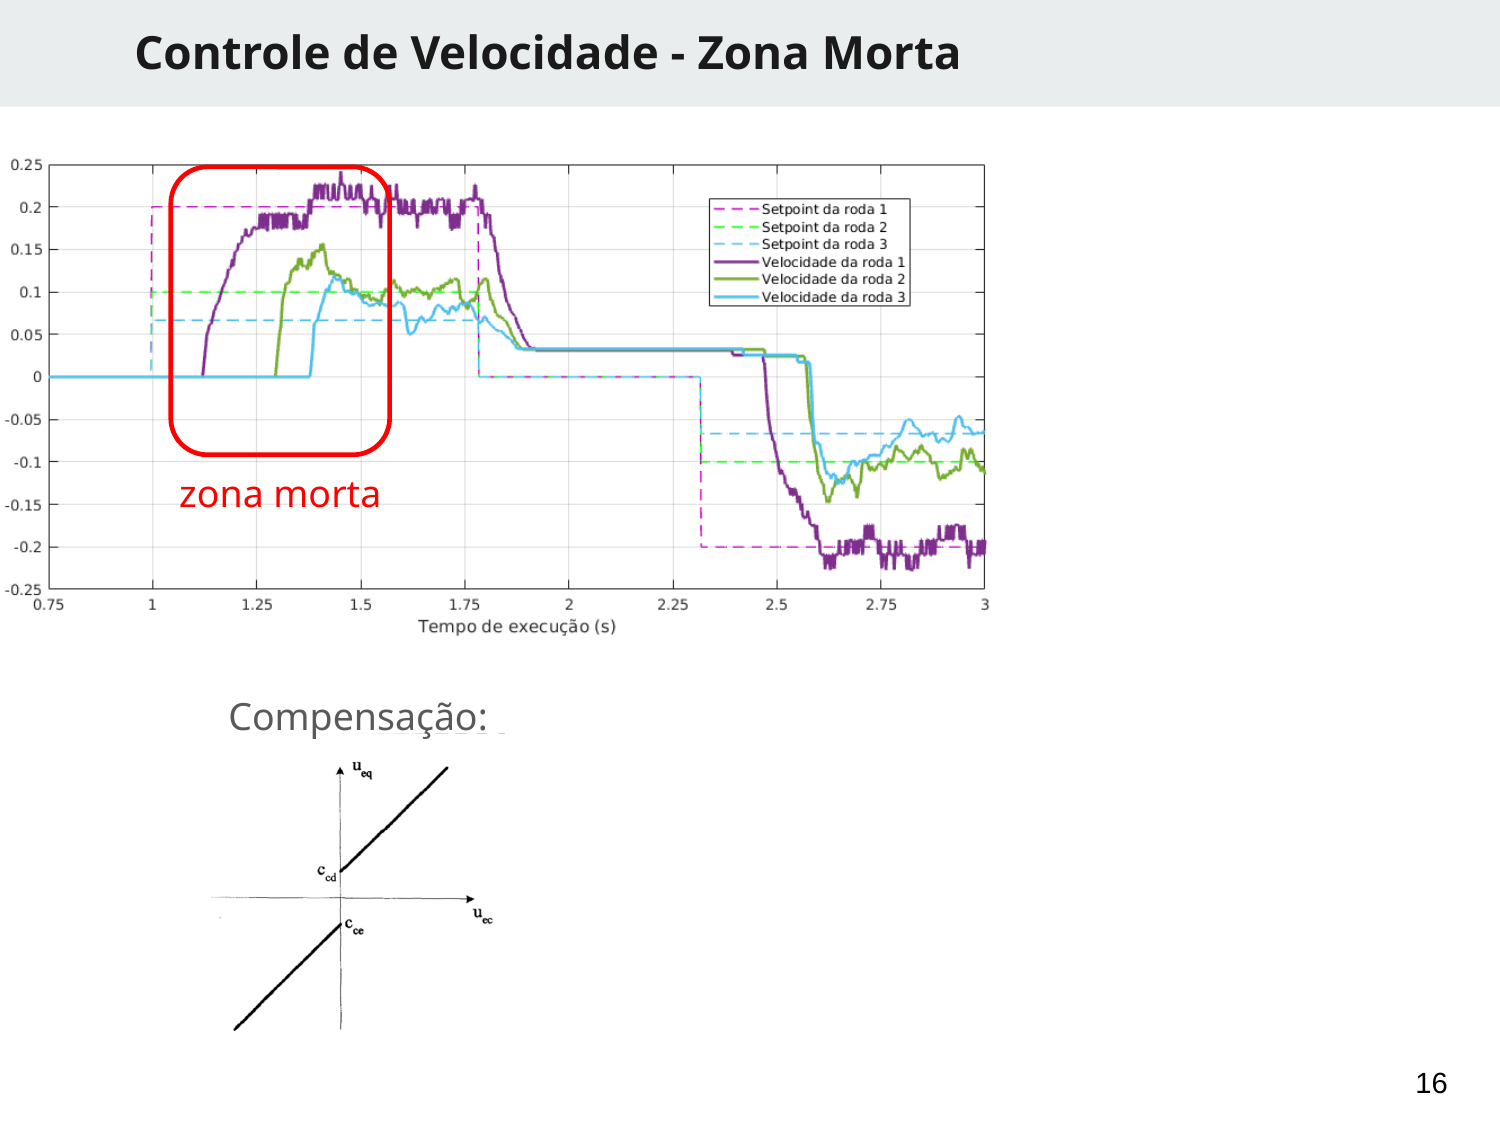

# Controle de Velocidade - Zona Morta
zona morta
Compensação:
16